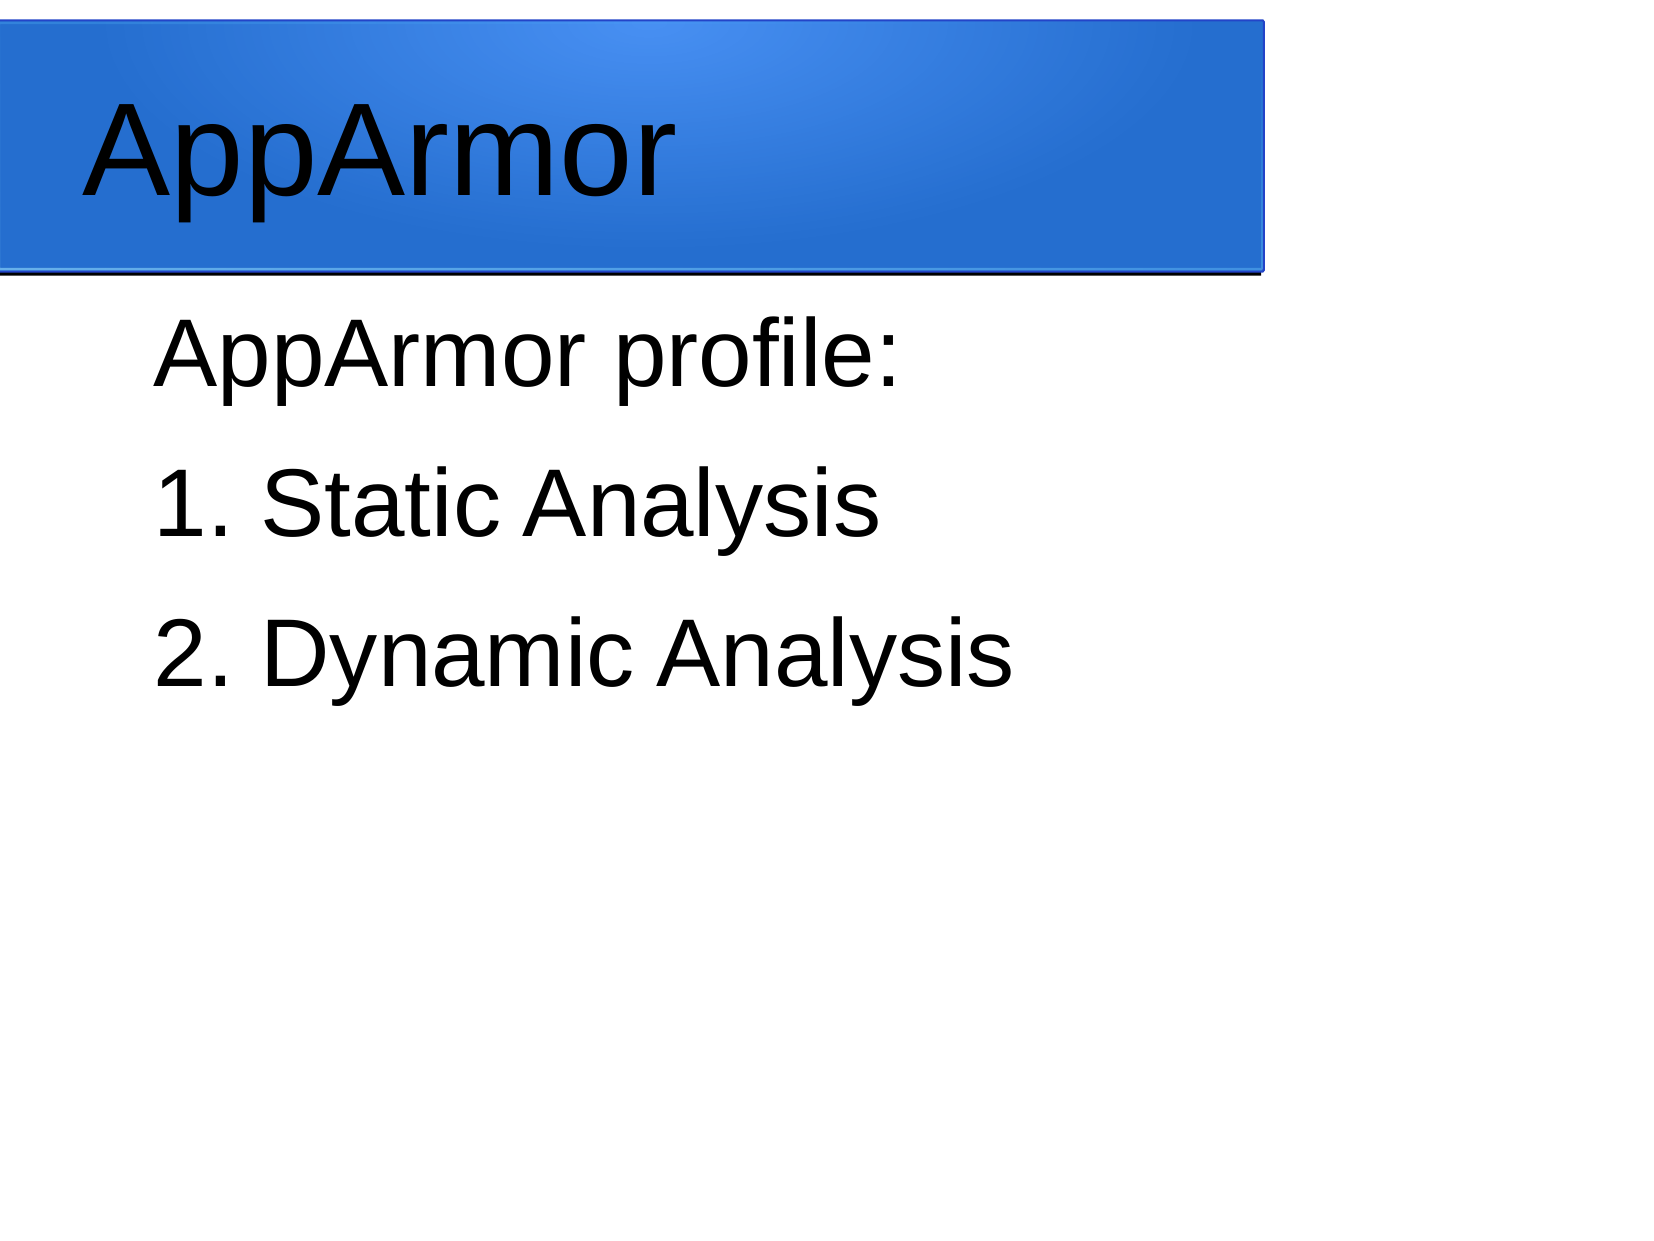

# AppArmor
AppArmor profile:
1. Static Analysis
2. Dynamic Analysis